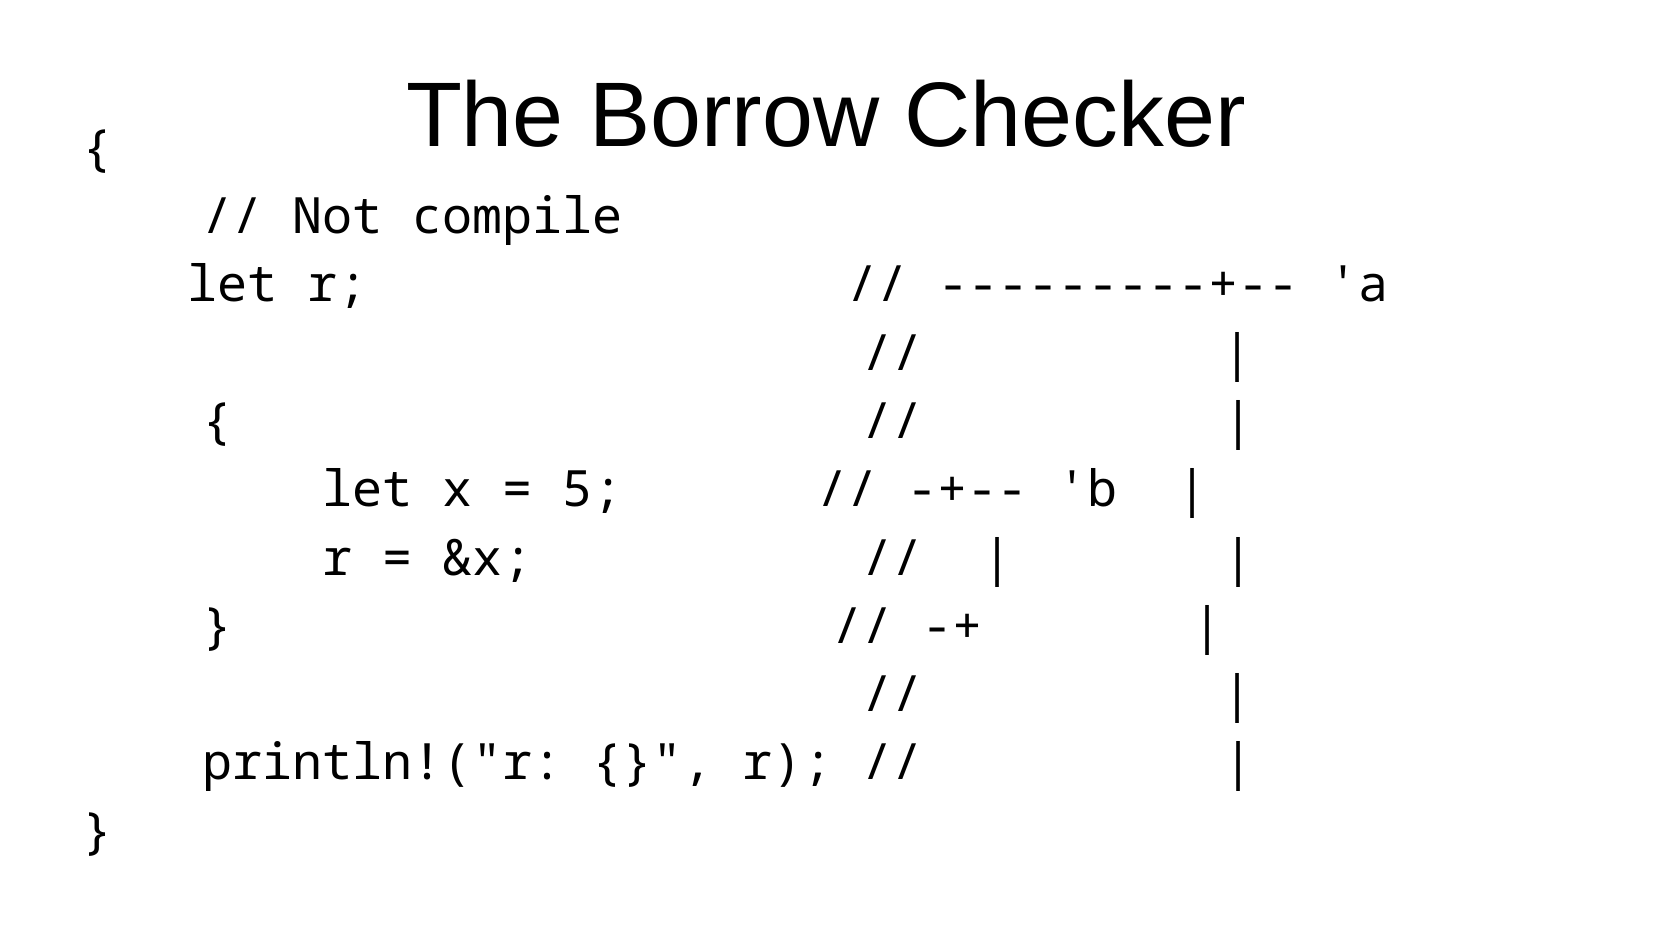

# The Borrow Checker
{
 // Not compile
	 let r; // ---------+-- 'a
 // |
 { // |
 let x = 5; 	 // -+-- 'b |
 r = &x; // | |
 } 	 // -+ |
 // |
 println!("r: {}", r); // |
}